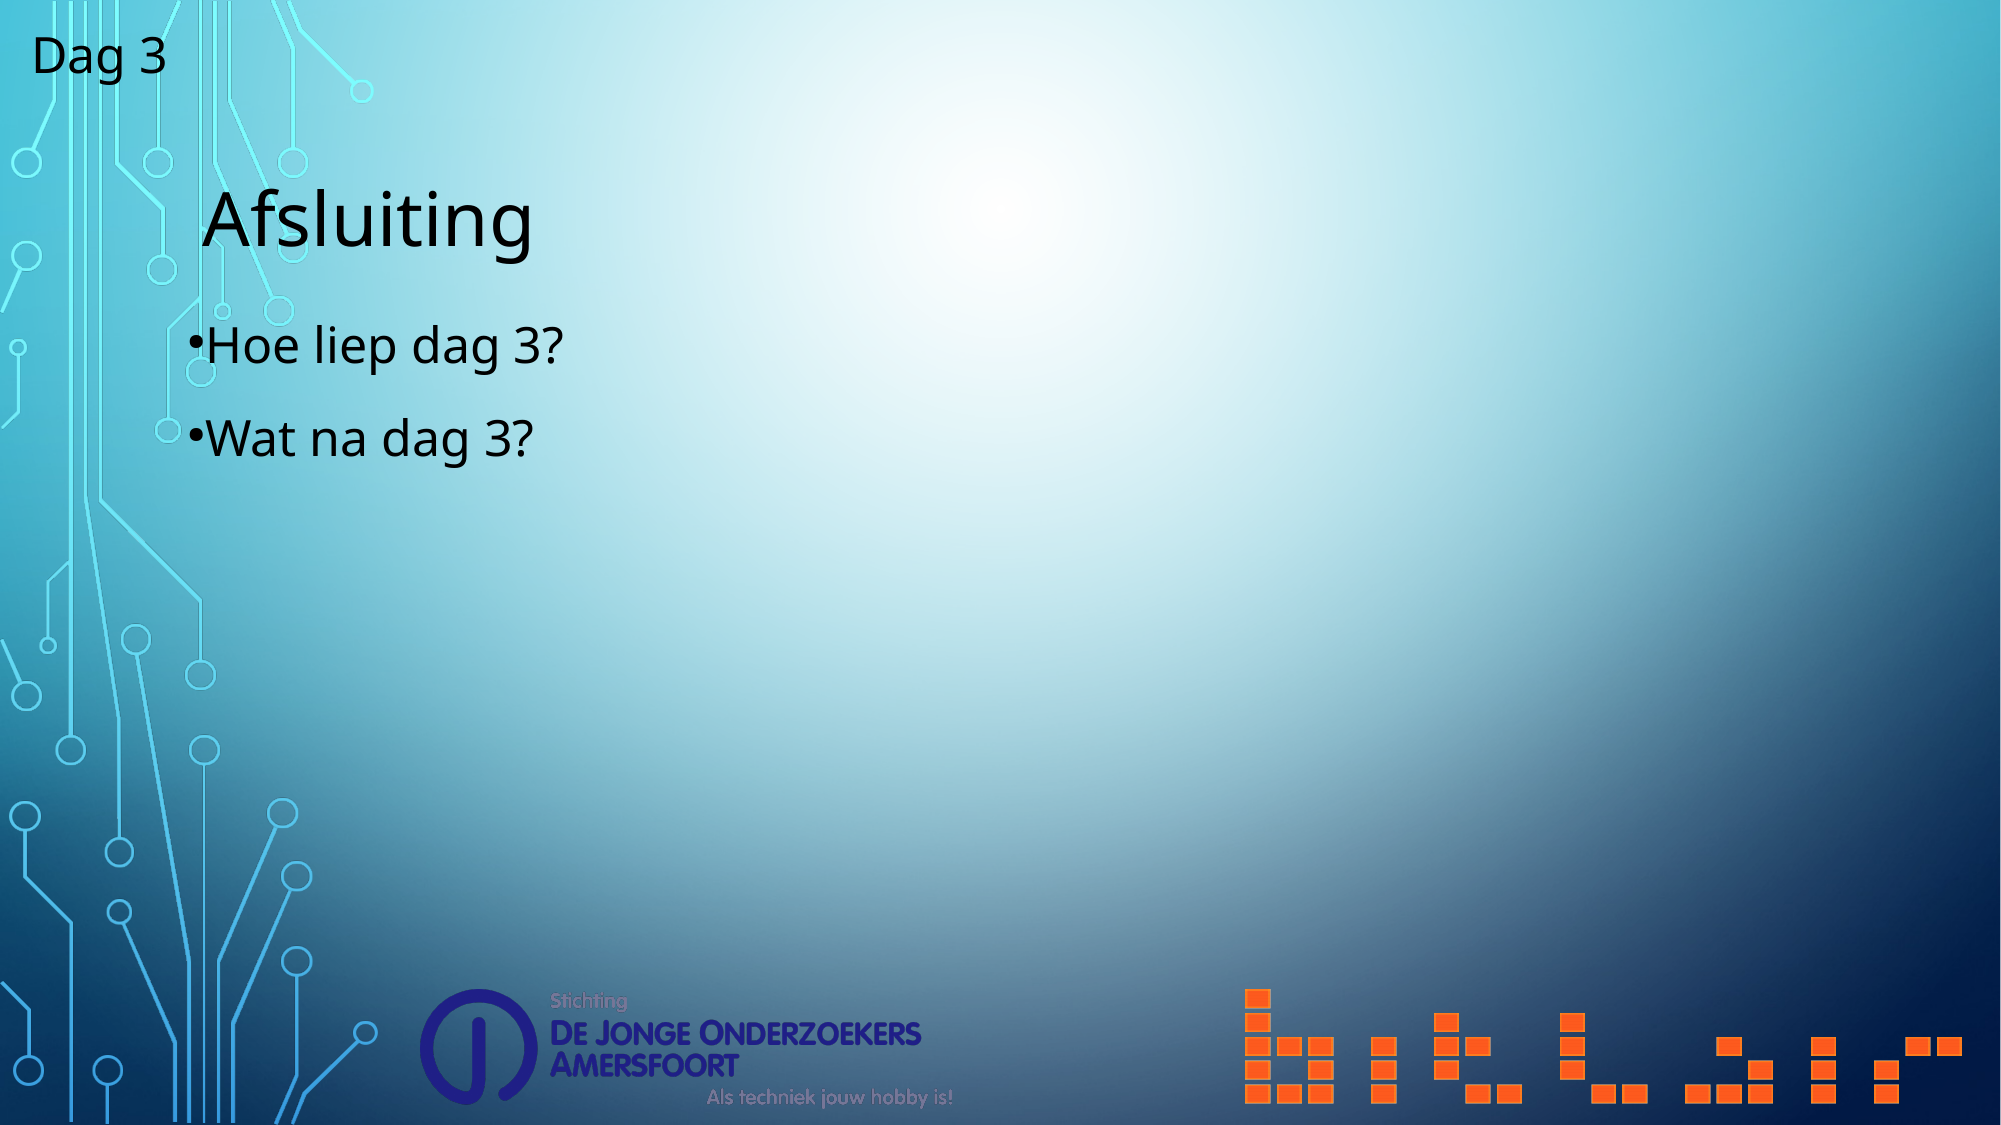

Dag 3
# Afsluiting
Hoe liep dag 3?
Wat na dag 3?